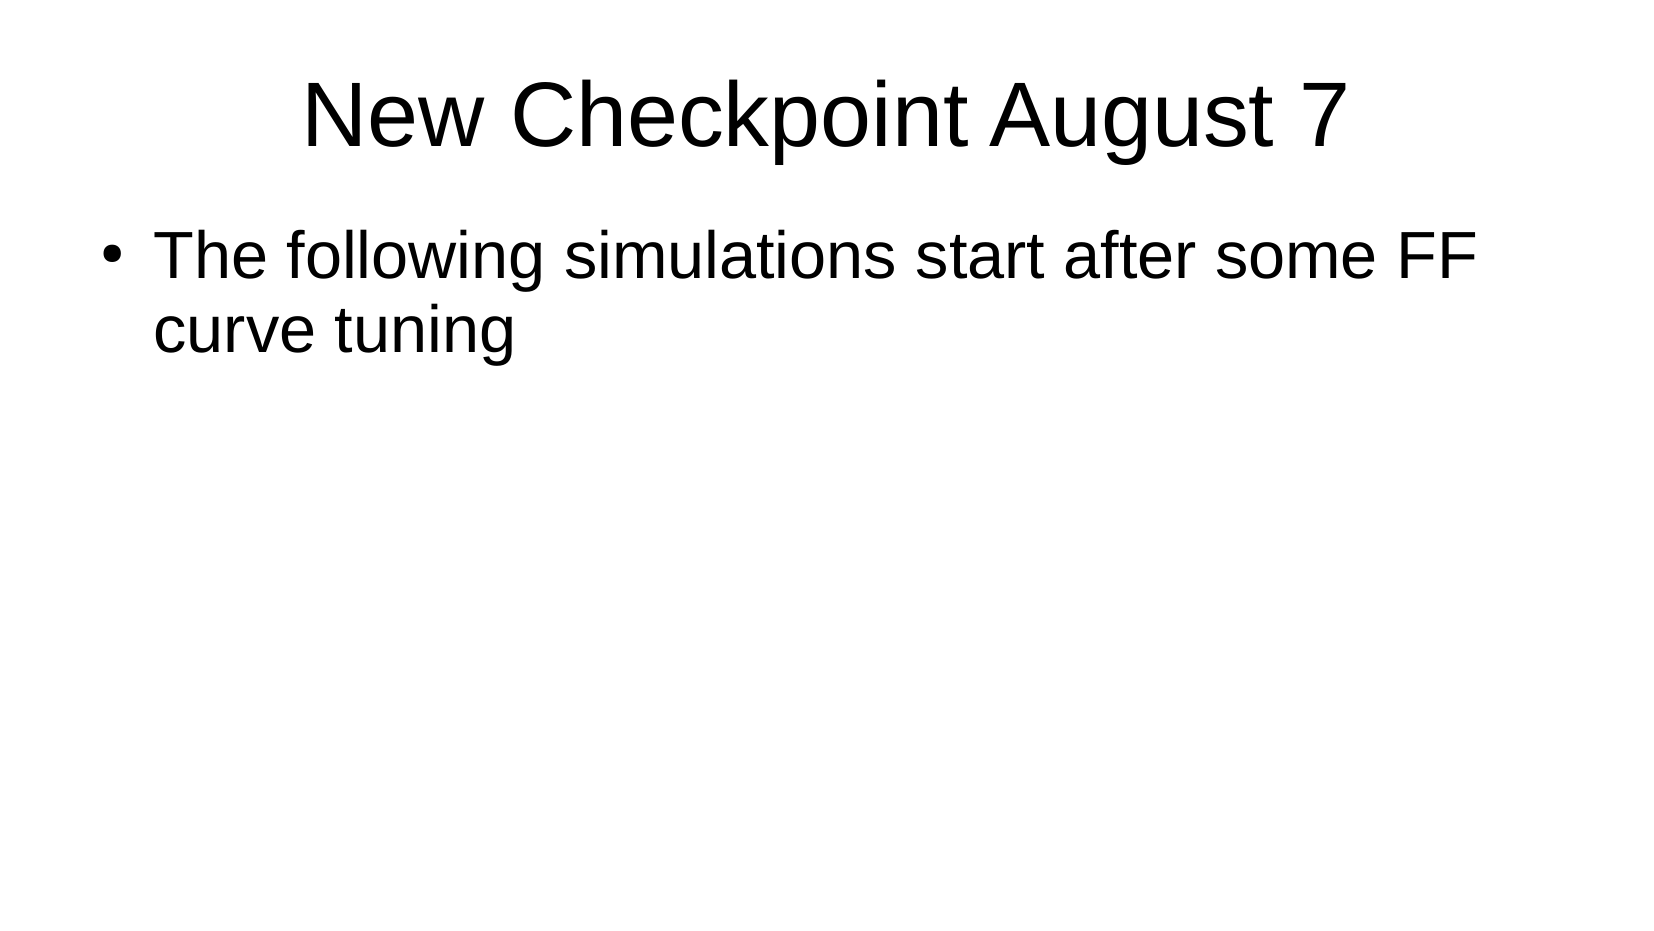

# New Checkpoint August 7
The following simulations start after some FF curve tuning